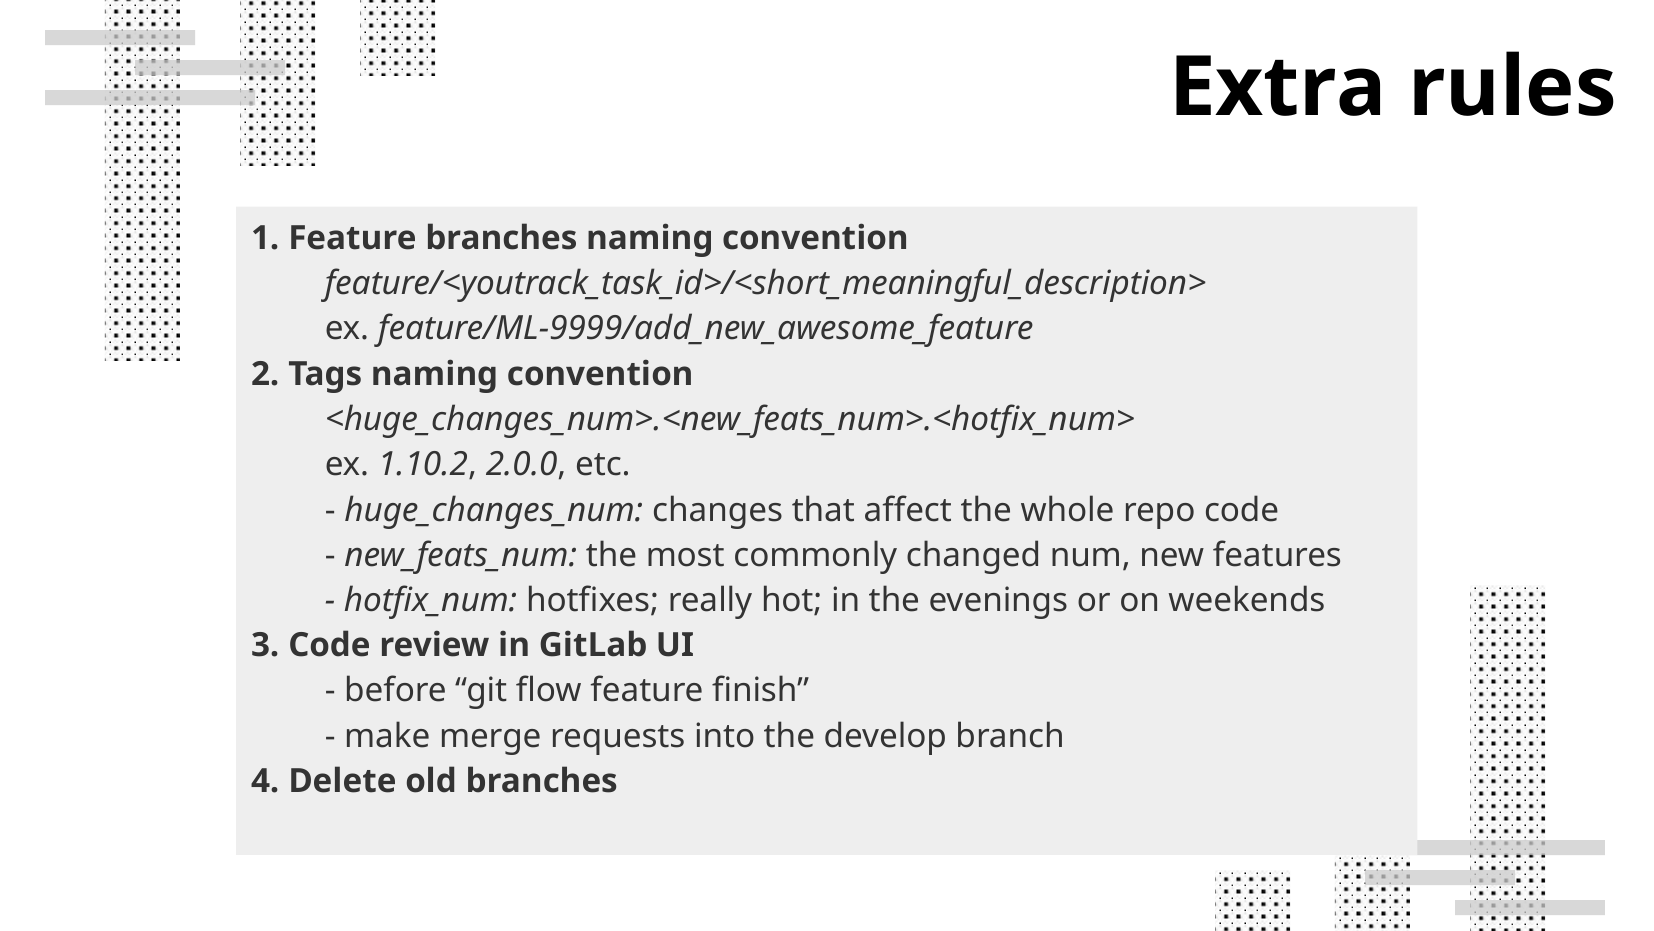

Extra rules
1. Feature branches naming convention
	feature/<youtrack_task_id>/<short_meaningful_description>
	ex. feature/ML-9999/add_new_awesome_feature
2. Tags naming convention
	<huge_changes_num>.<new_feats_num>.<hotfix_num>
	ex. 1.10.2, 2.0.0, etc.
	- huge_changes_num: changes that affect the whole repo code
	- new_feats_num: the most commonly changed num, new features
	- hotfix_num: hotfixes; really hot; in the evenings or on weekends
3. Code review in GitLab UI
	- before “git flow feature finish”
	- make merge requests into the develop branch
4. Delete old branches